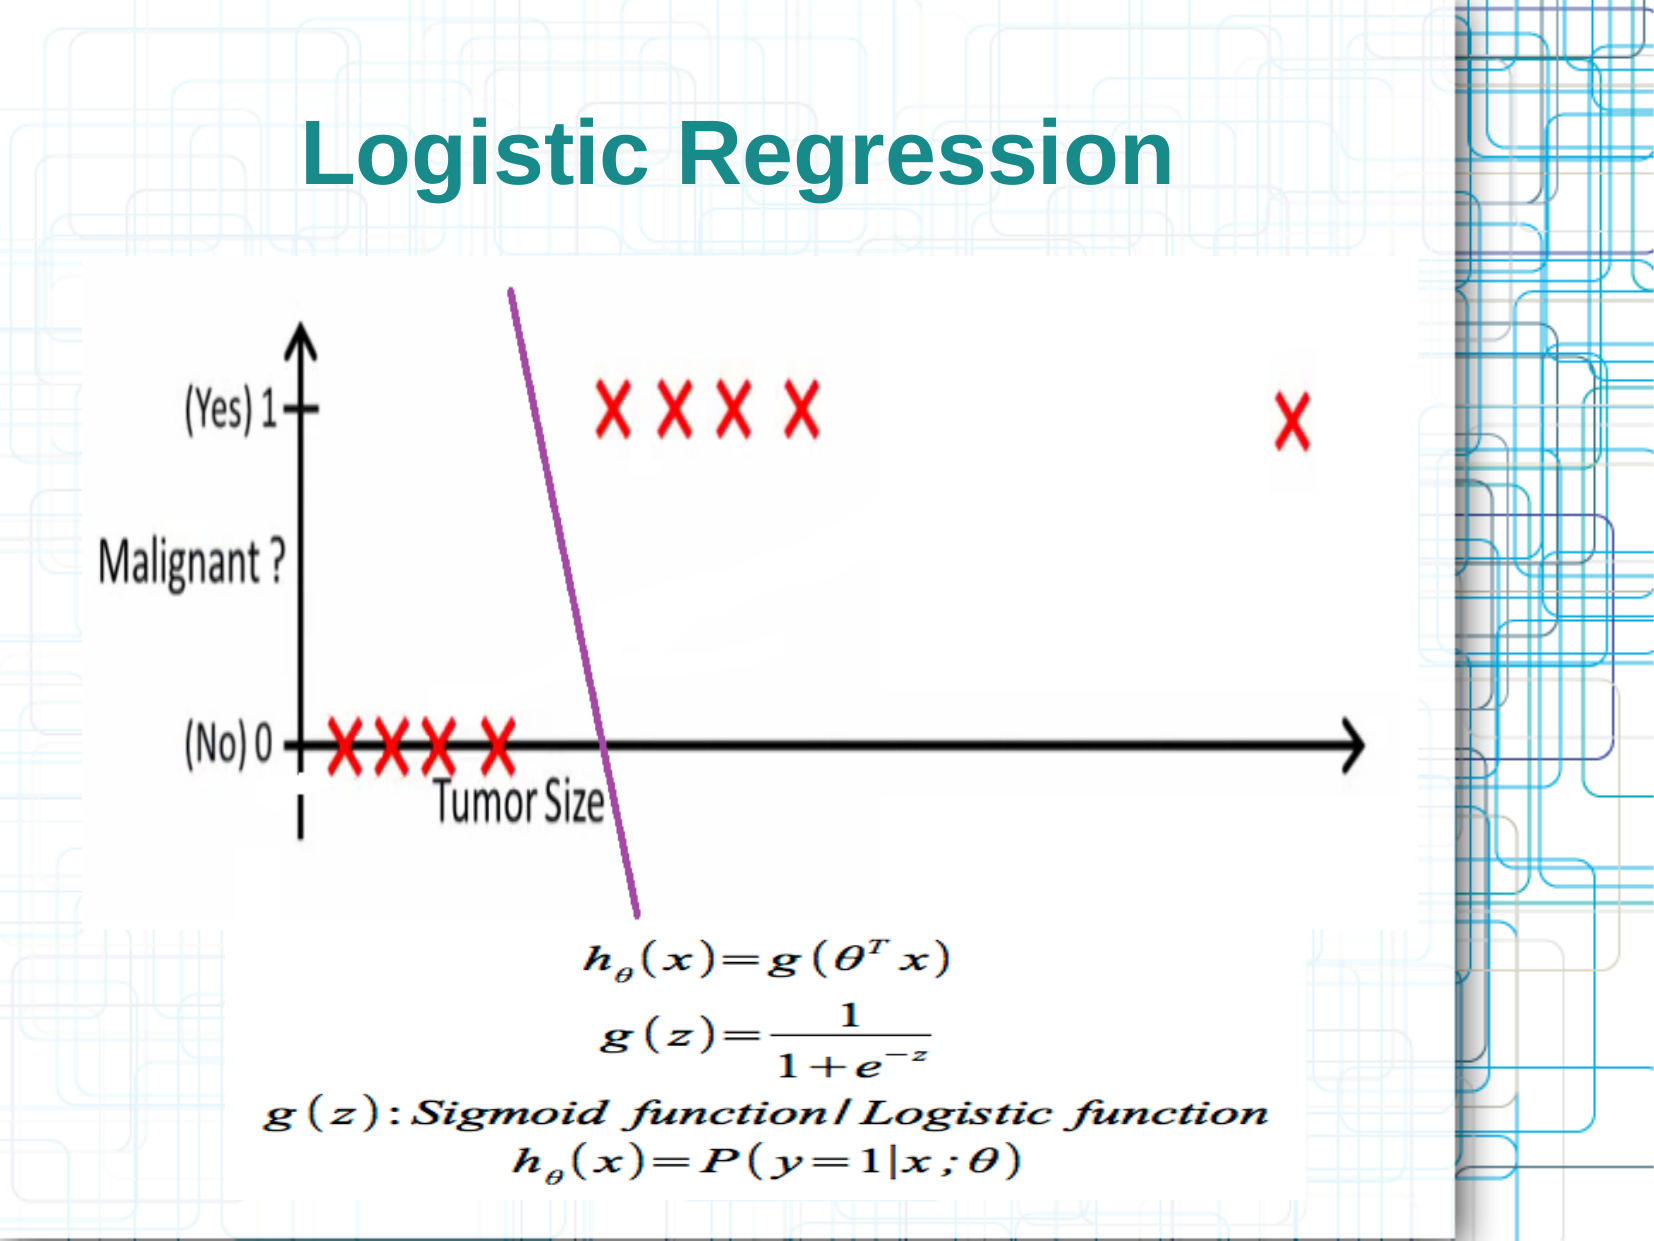

# Logistic Regression
Is a statistical classification model
 Predicts binary response from a binary predictor for predicting the outcome of a categorical dependent variable
Applications :
Predict whether a voter will vote for Congress or BJP based on age, income, gender, caste etc
Predict whether a tumour is malignant or benign
Whether a job is IO bound or CPU bound